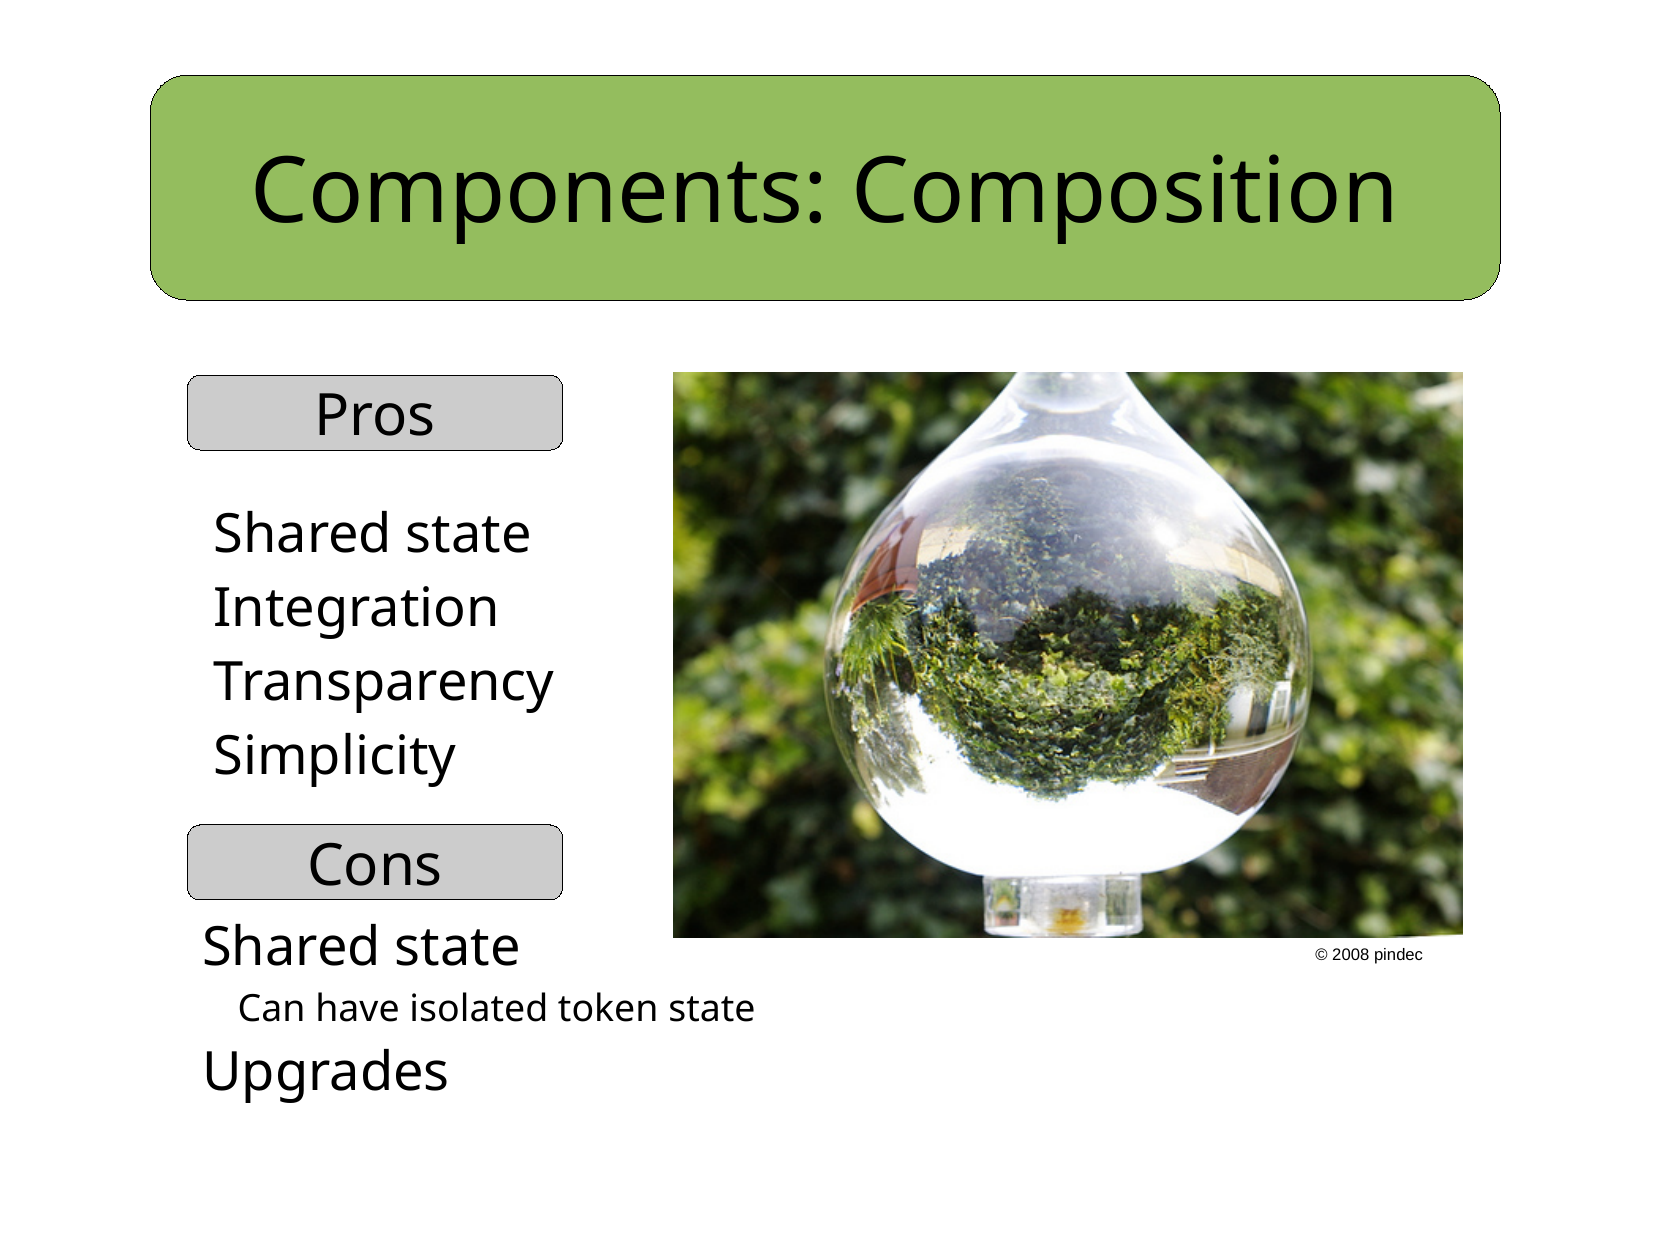

Components: Composition
Pros
Shared state
Integration
Transparency
Simplicity
Cons
Shared state
Can have isolated token state
Upgrades
© 2008 pindec